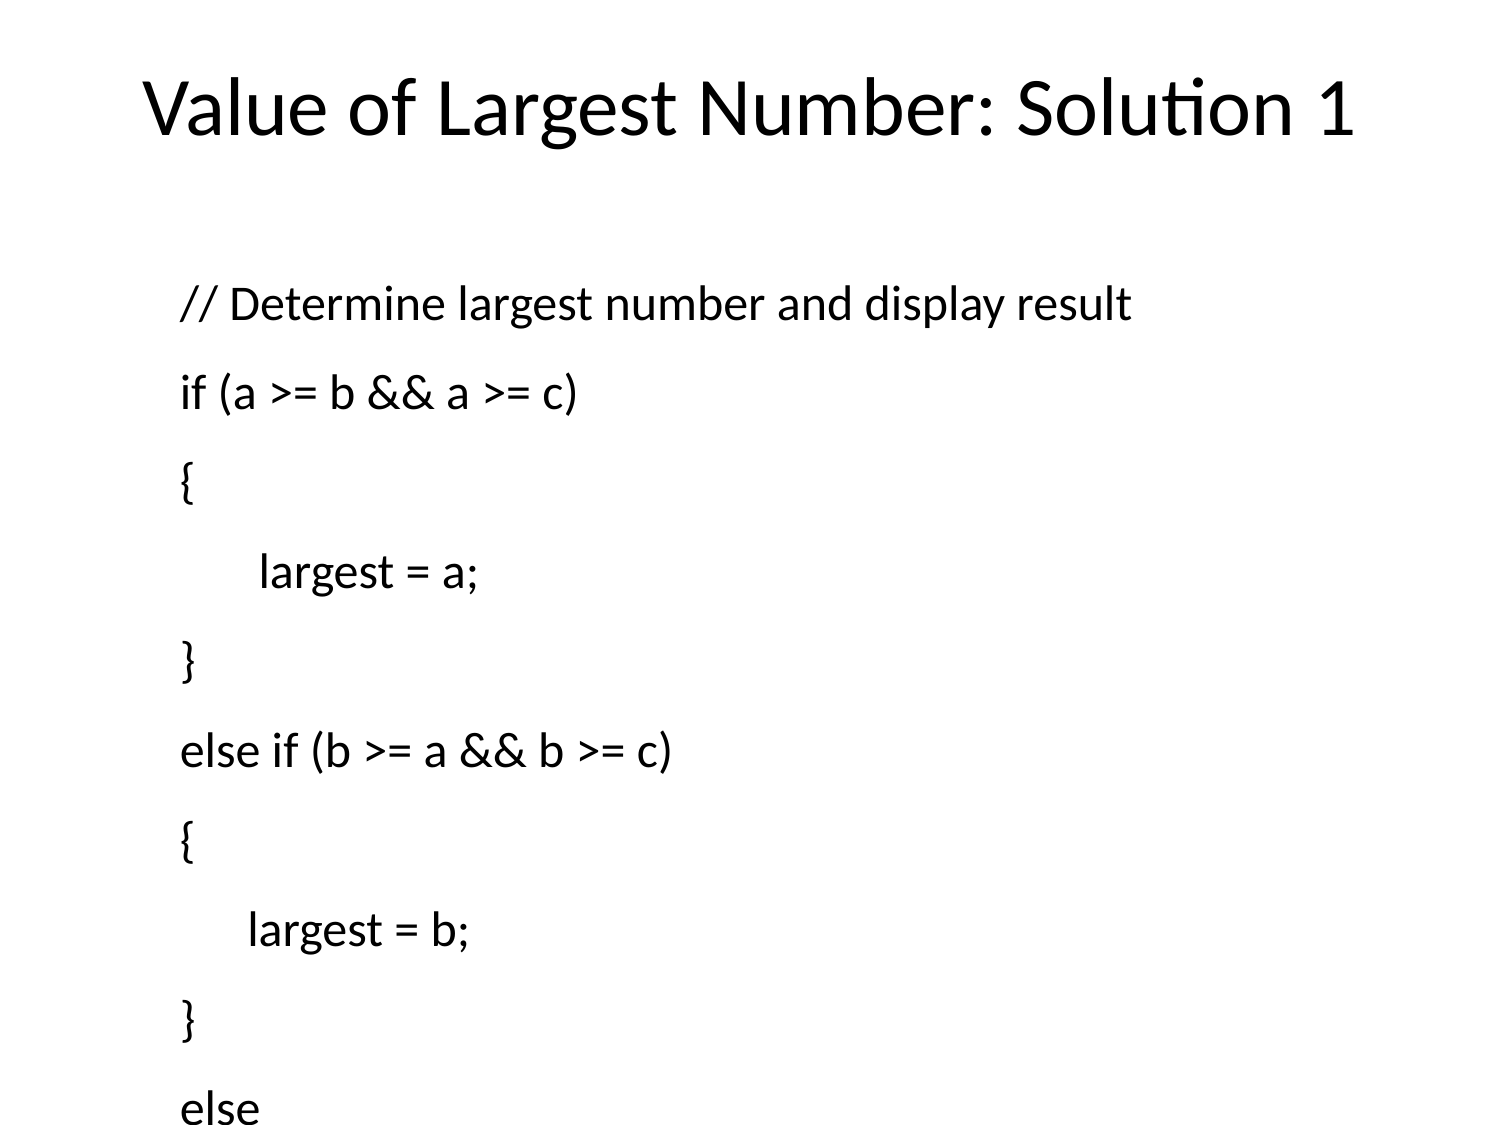

# Value of Largest Number: Solution 1
 // Determine largest number and display result
 if (a >= b && a >= c)
 {
 largest = a;
 }
 else if (b >= a && b >= c)
 {
 largest = b;
 }
 else
 {
 largest = c;
 }